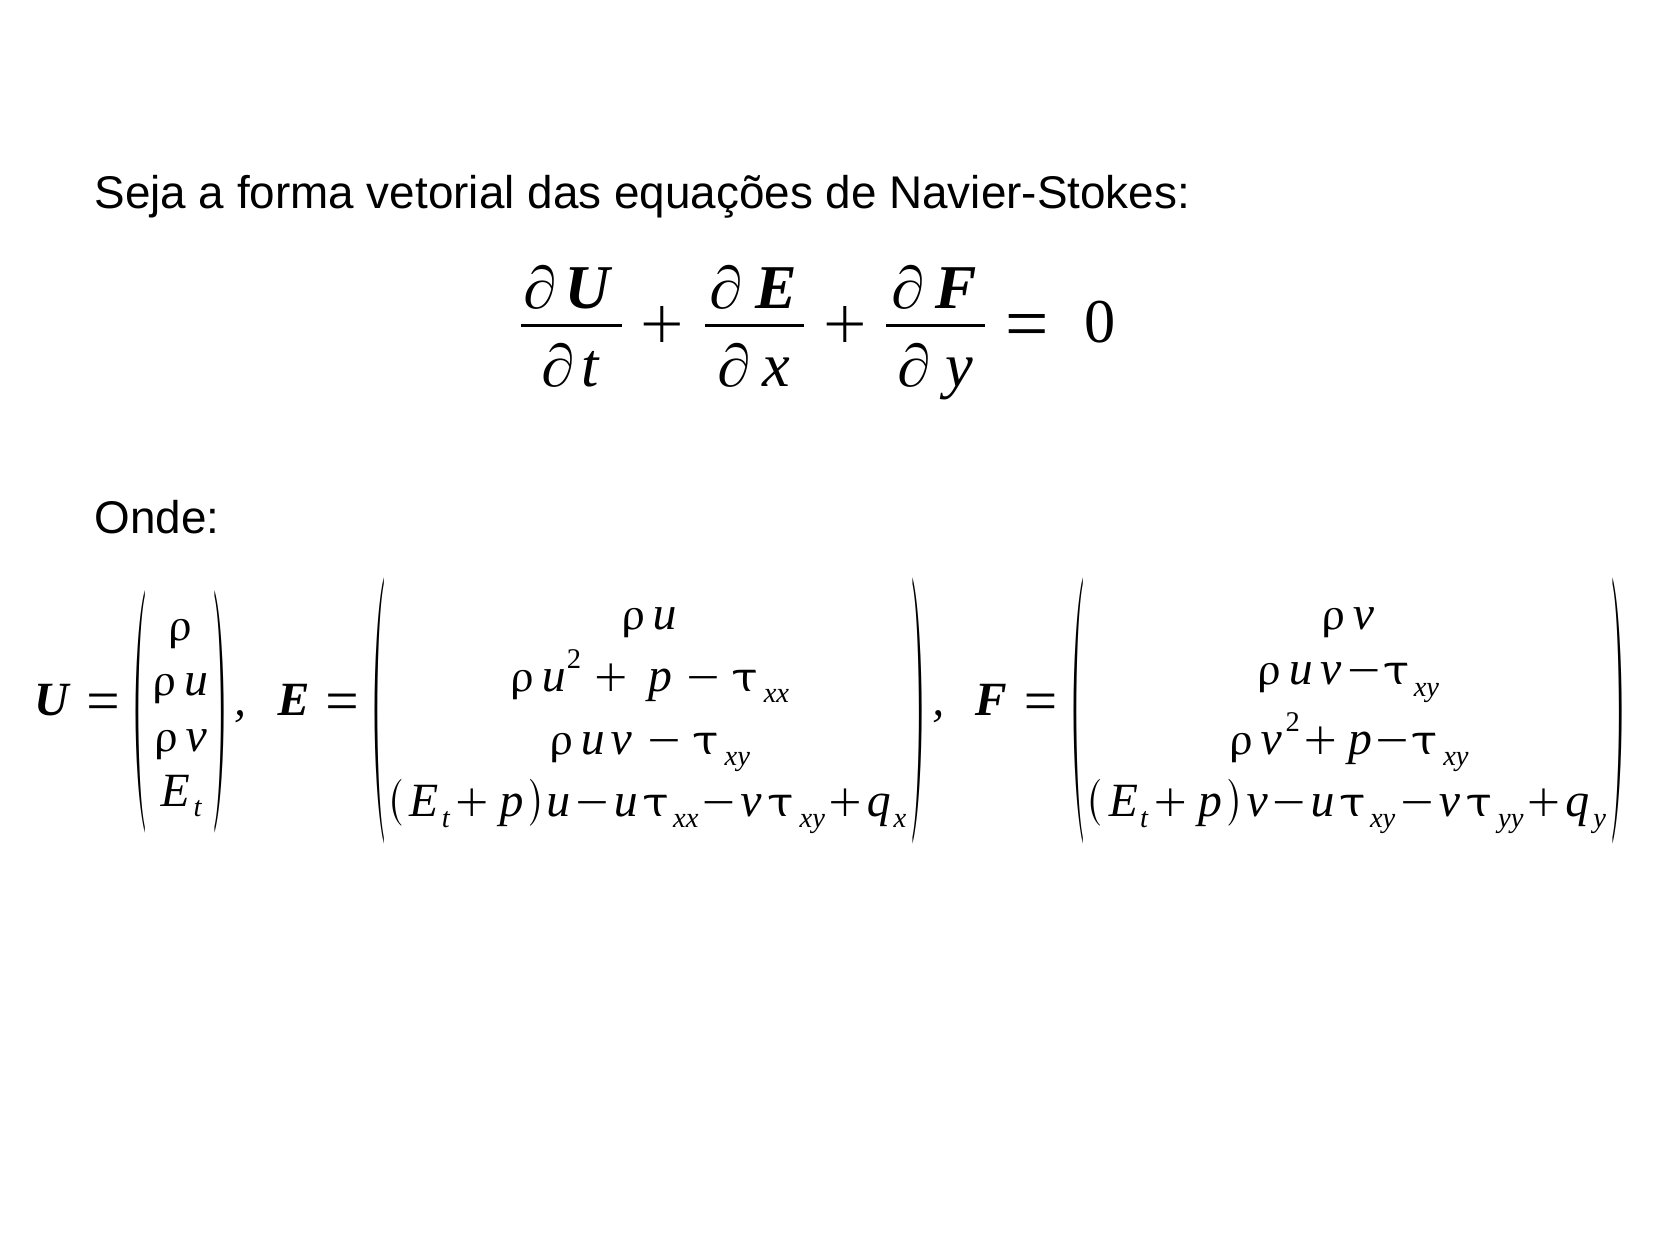

Seja a forma vetorial das equações de Navier-Stokes:
Onde: